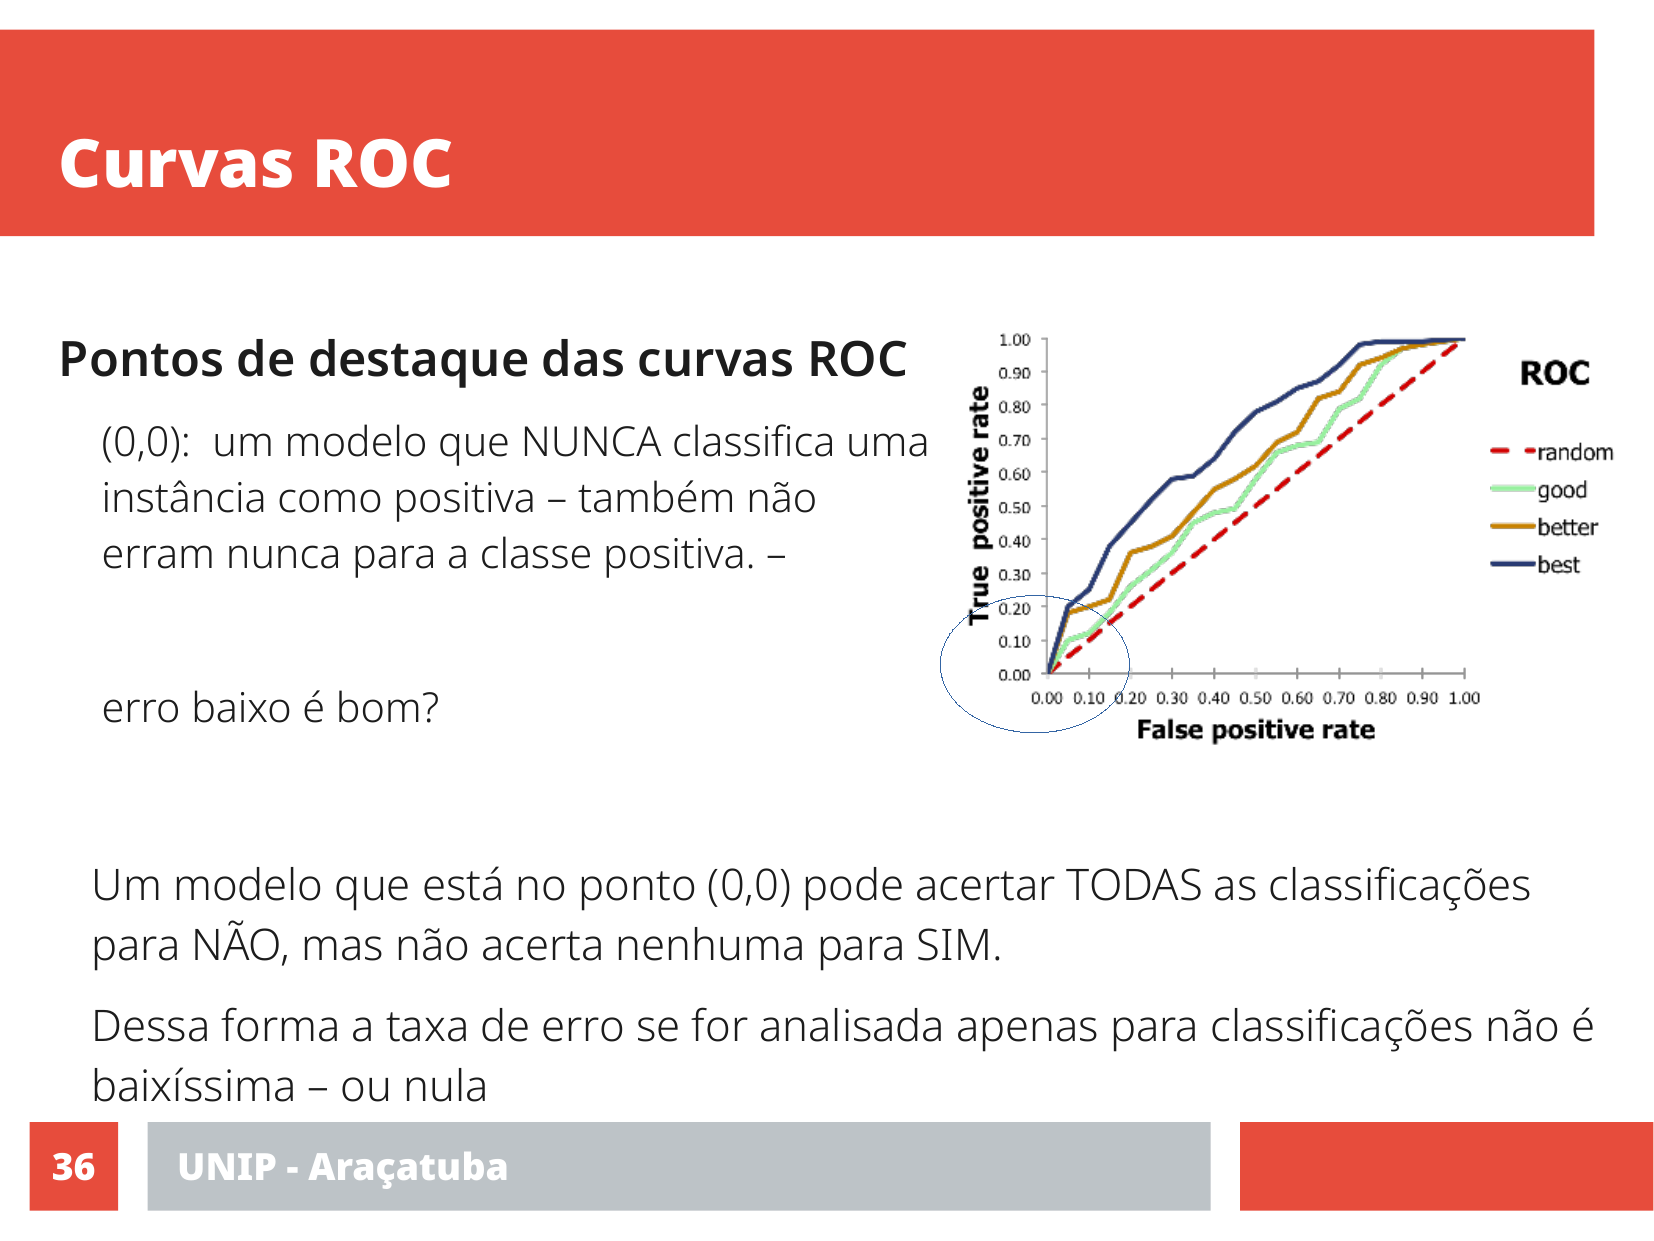

# Curvas ROC
Pontos de destaque das curvas ROC
(0,0): um modelo que NUNCA classifica uma instância como positiva – também não erram nunca para a classe positiva. –
erro baixo é bom?
Um modelo que está no ponto (0,0) pode acertar TODAS as classificações para NÃO, mas não acerta nenhuma para SIM.
Dessa forma a taxa de erro se for analisada apenas para classificações não é baixíssima – ou nula
36
UNIP - Araçatuba